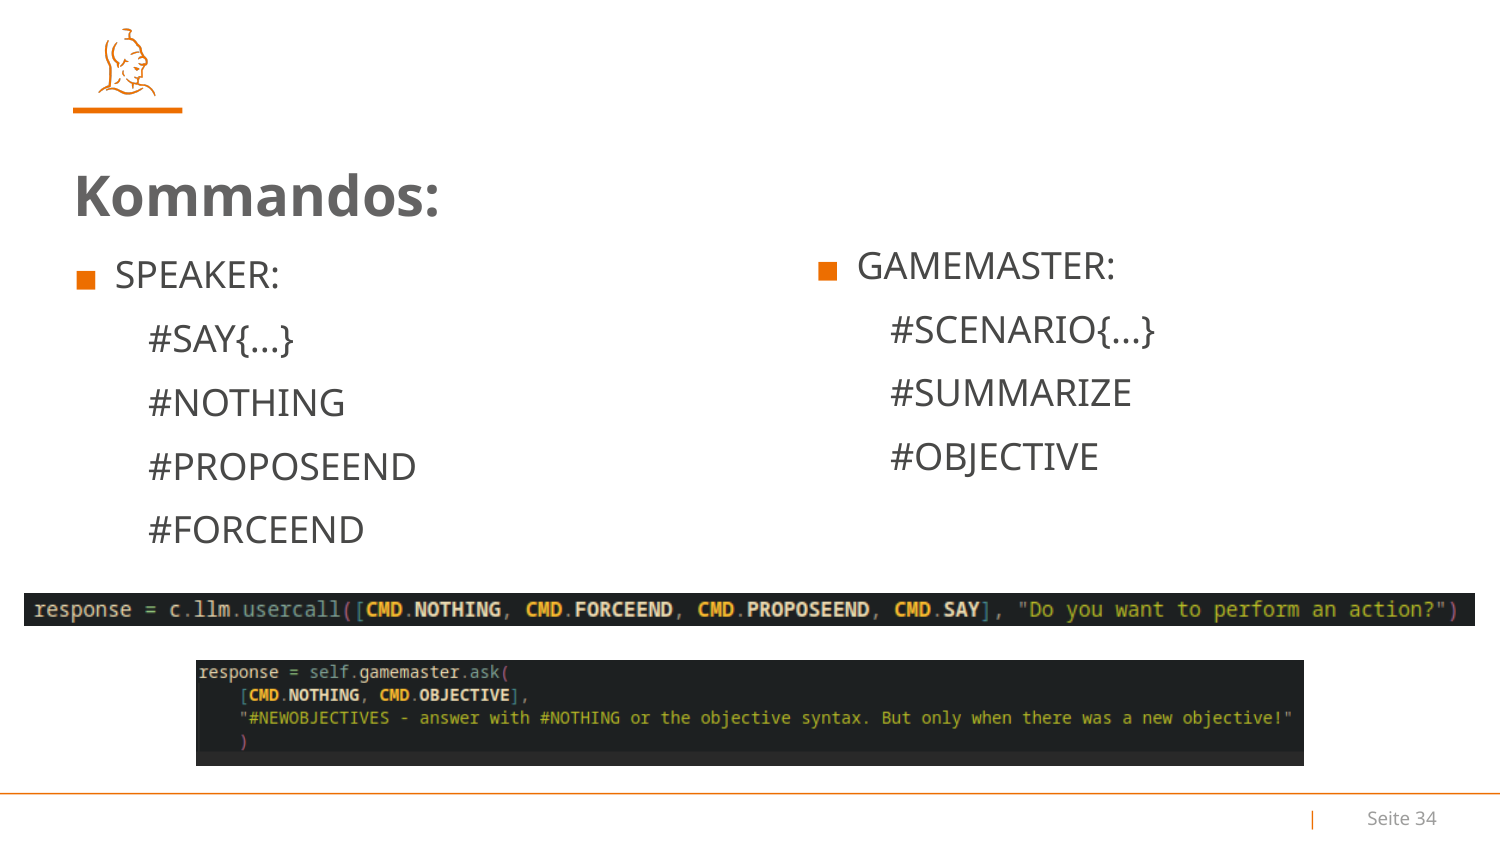

# Kommandos:
GAMEMASTER:
#SCENARIO{...}
#SUMMARIZE
#OBJECTIVE
SPEAKER:
#SAY{...}
#NOTHING
#PROPOSEEND
#FORCEEND